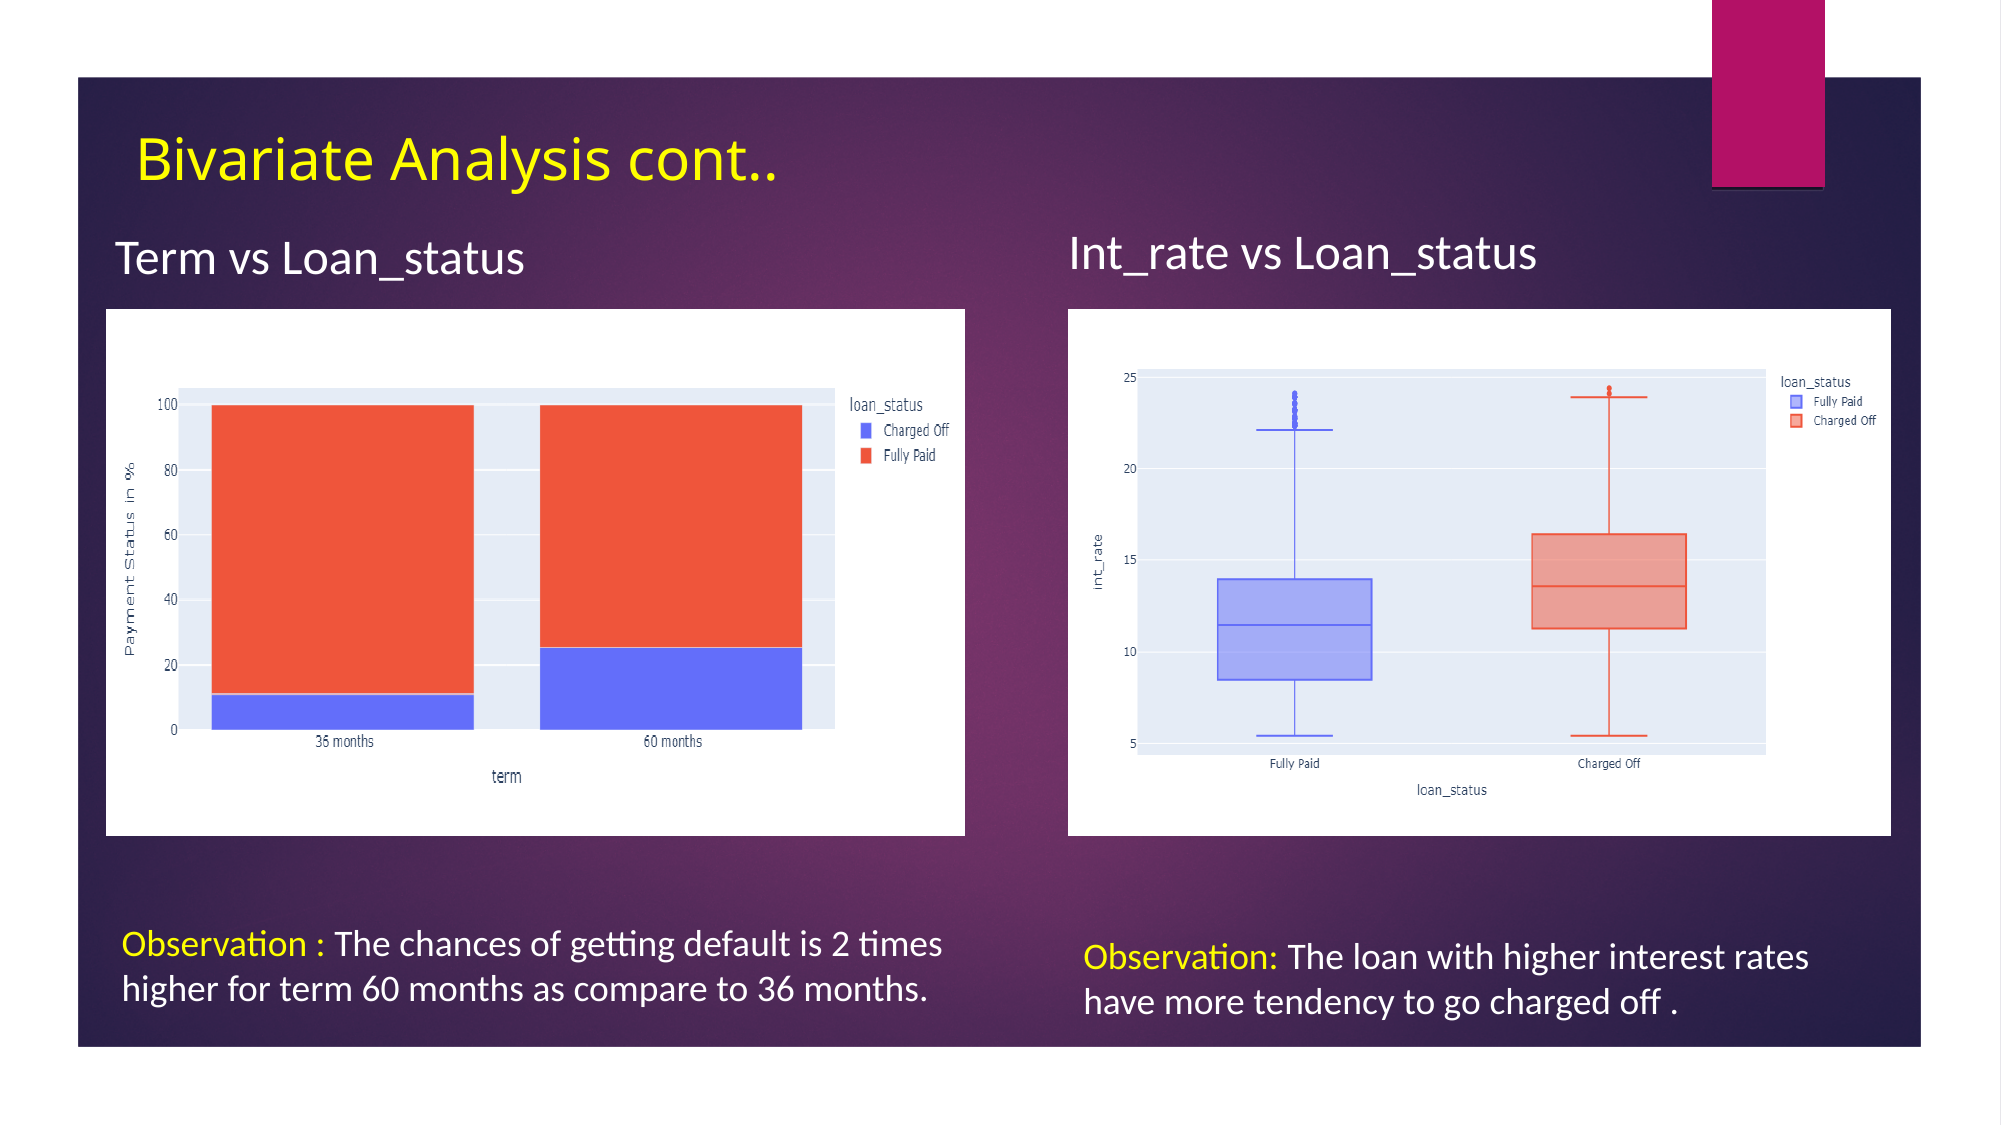

# Bivariate Analysis cont..
Int_rate vs Loan_status
Term vs Loan_status
Observation : The chances of getting default is 2 times higher for term 60 months as compare to 36 months.
Observation: The loan with higher interest rates have more tendency to go charged off .